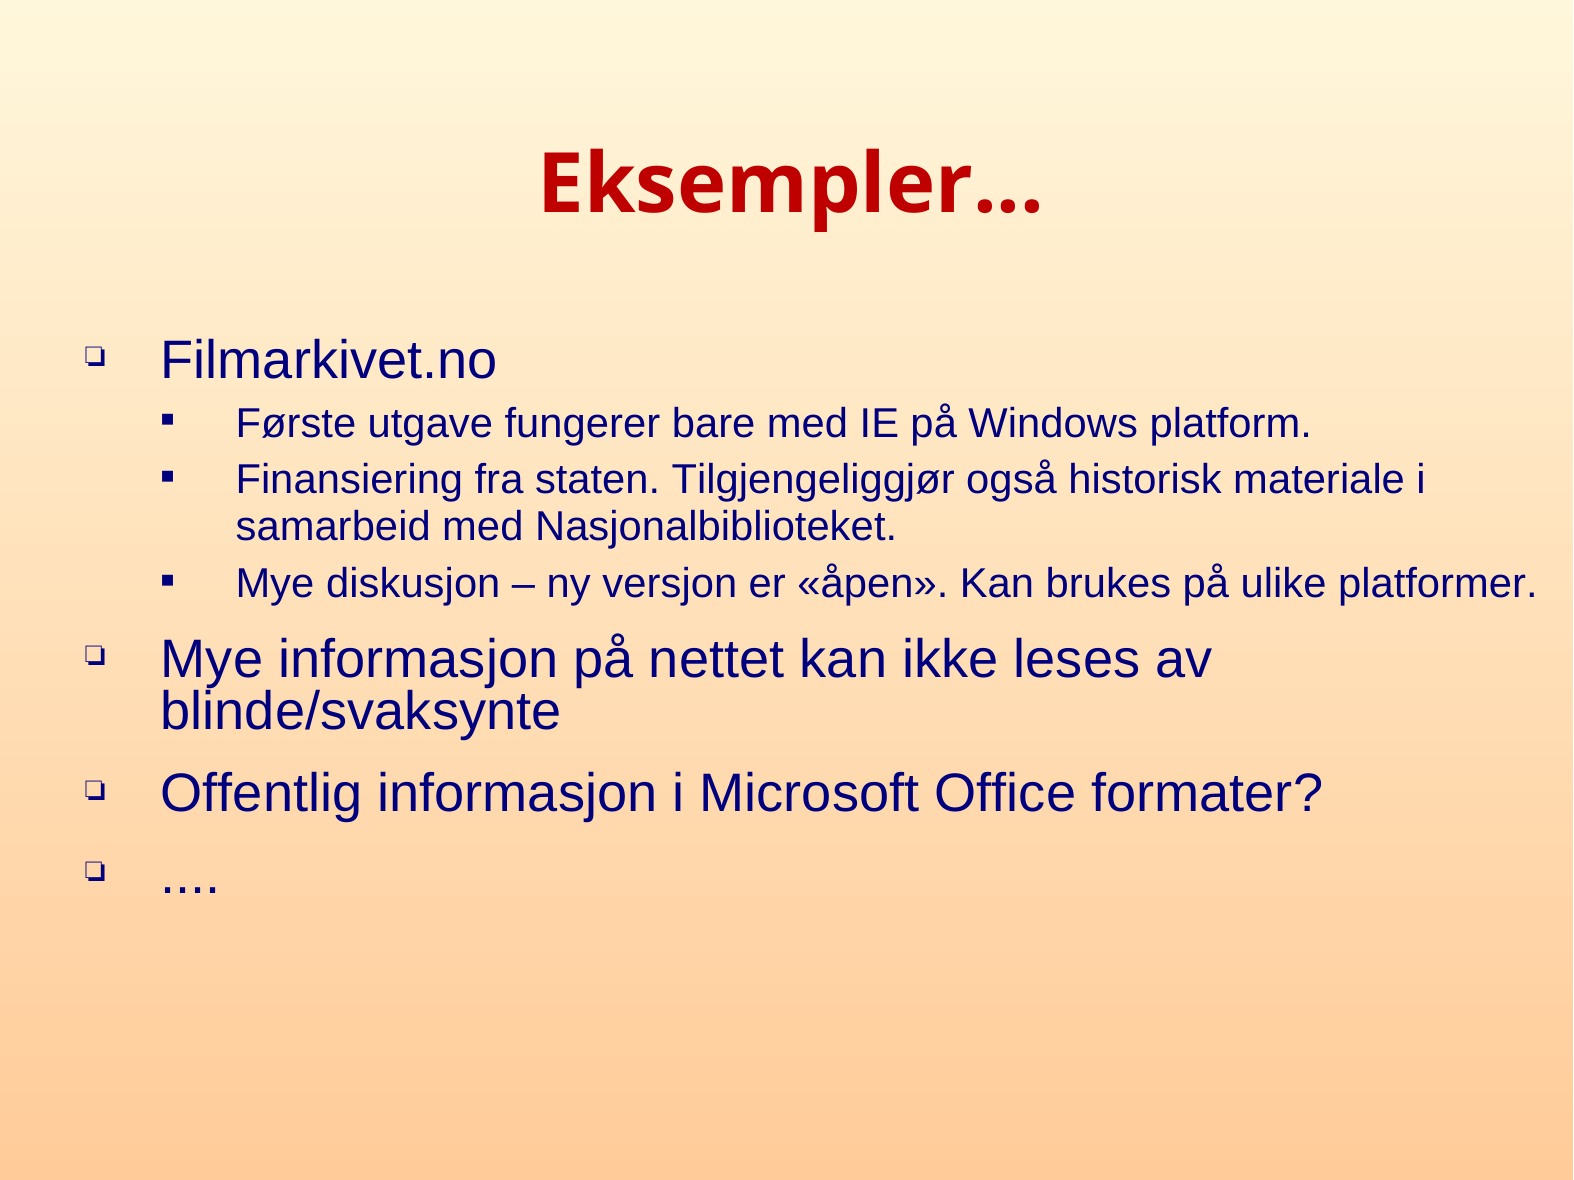

# Eksempler...
Filmarkivet.no
Første utgave fungerer bare med IE på Windows platform.
Finansiering fra staten. Tilgjengeliggjør også historisk materiale i samarbeid med Nasjonalbiblioteket.
Mye diskusjon – ny versjon er «åpen». Kan brukes på ulike platformer.
Mye informasjon på nettet kan ikke leses av blinde/svaksynte
Offentlig informasjon i Microsoft Office formater?
....